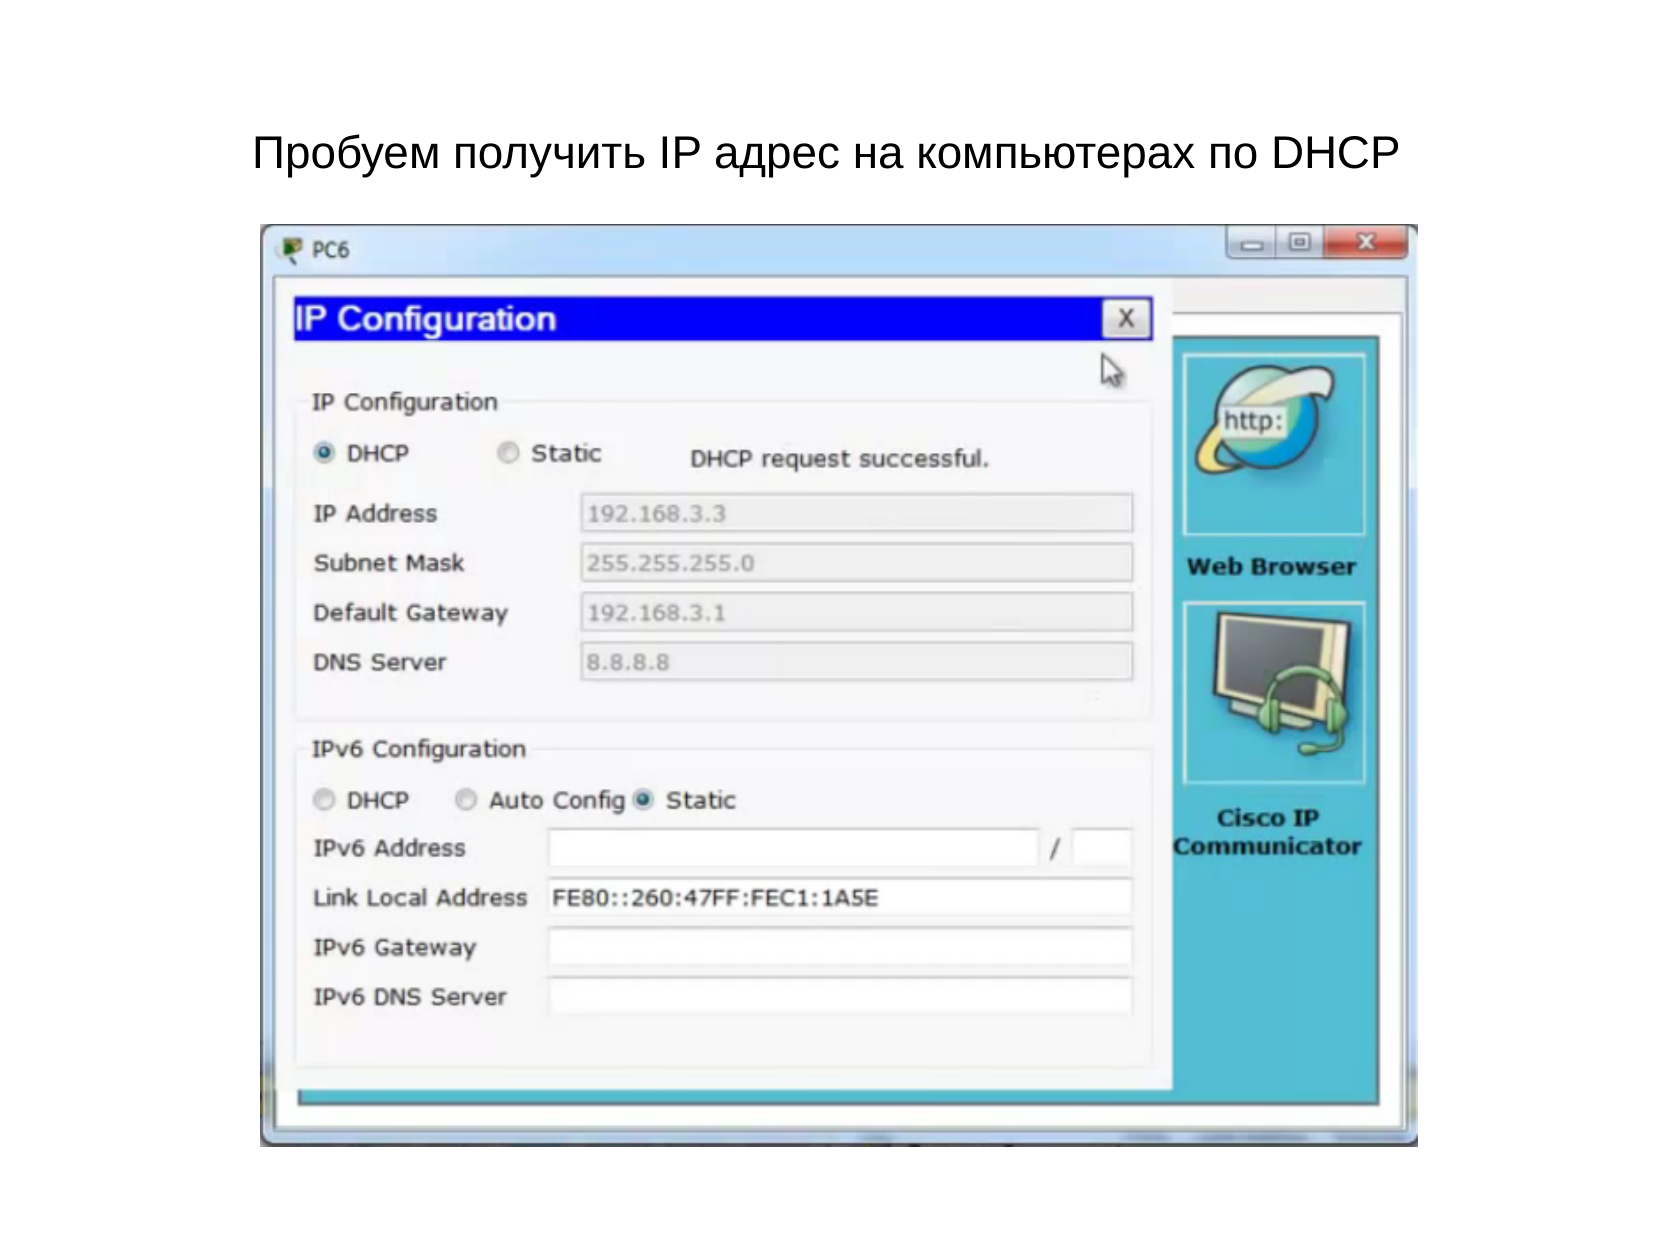

# Пробуем получить IP адрес на компьютерах по DHCP